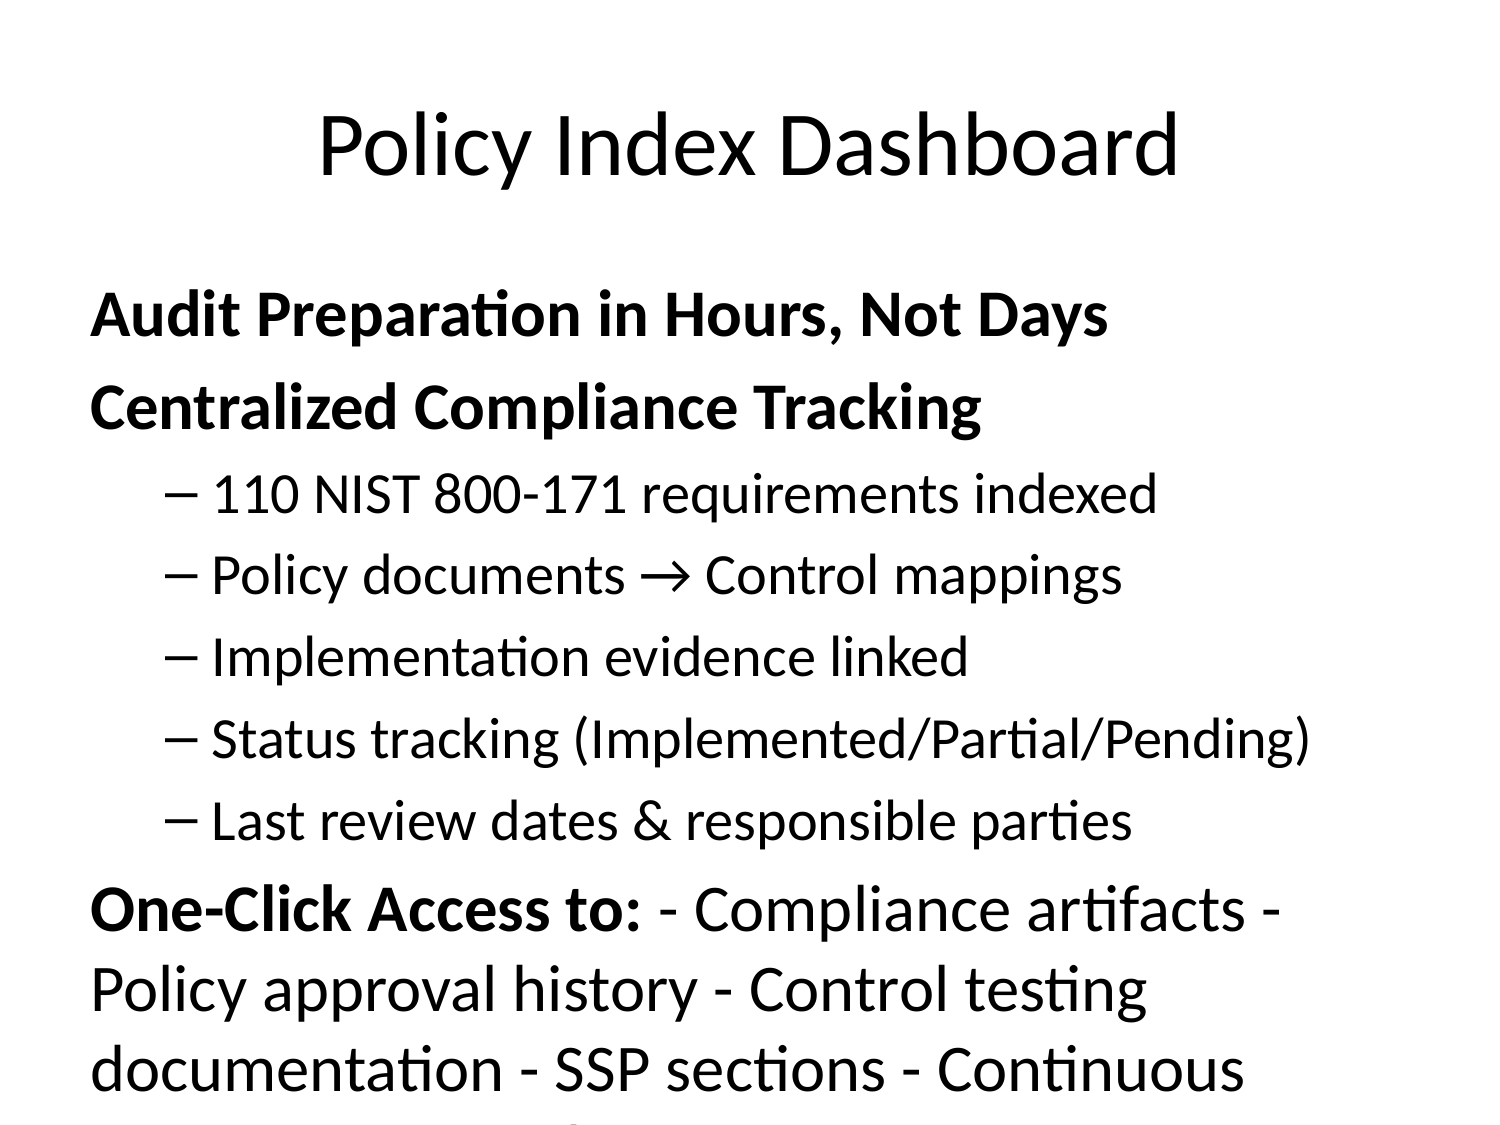

# Policy Index Dashboard
Audit Preparation in Hours, Not Days
Centralized Compliance Tracking
110 NIST 800-171 requirements indexed
Policy documents → Control mappings
Implementation evidence linked
Status tracking (Implemented/Partial/Pending)
Last review dates & responsible parties
One-Click Access to: - Compliance artifacts - Policy approval history - Control testing documentation - SSP sections - Continuous monitoring records
Demo: https://192.168.1.10/Policy_Index.html